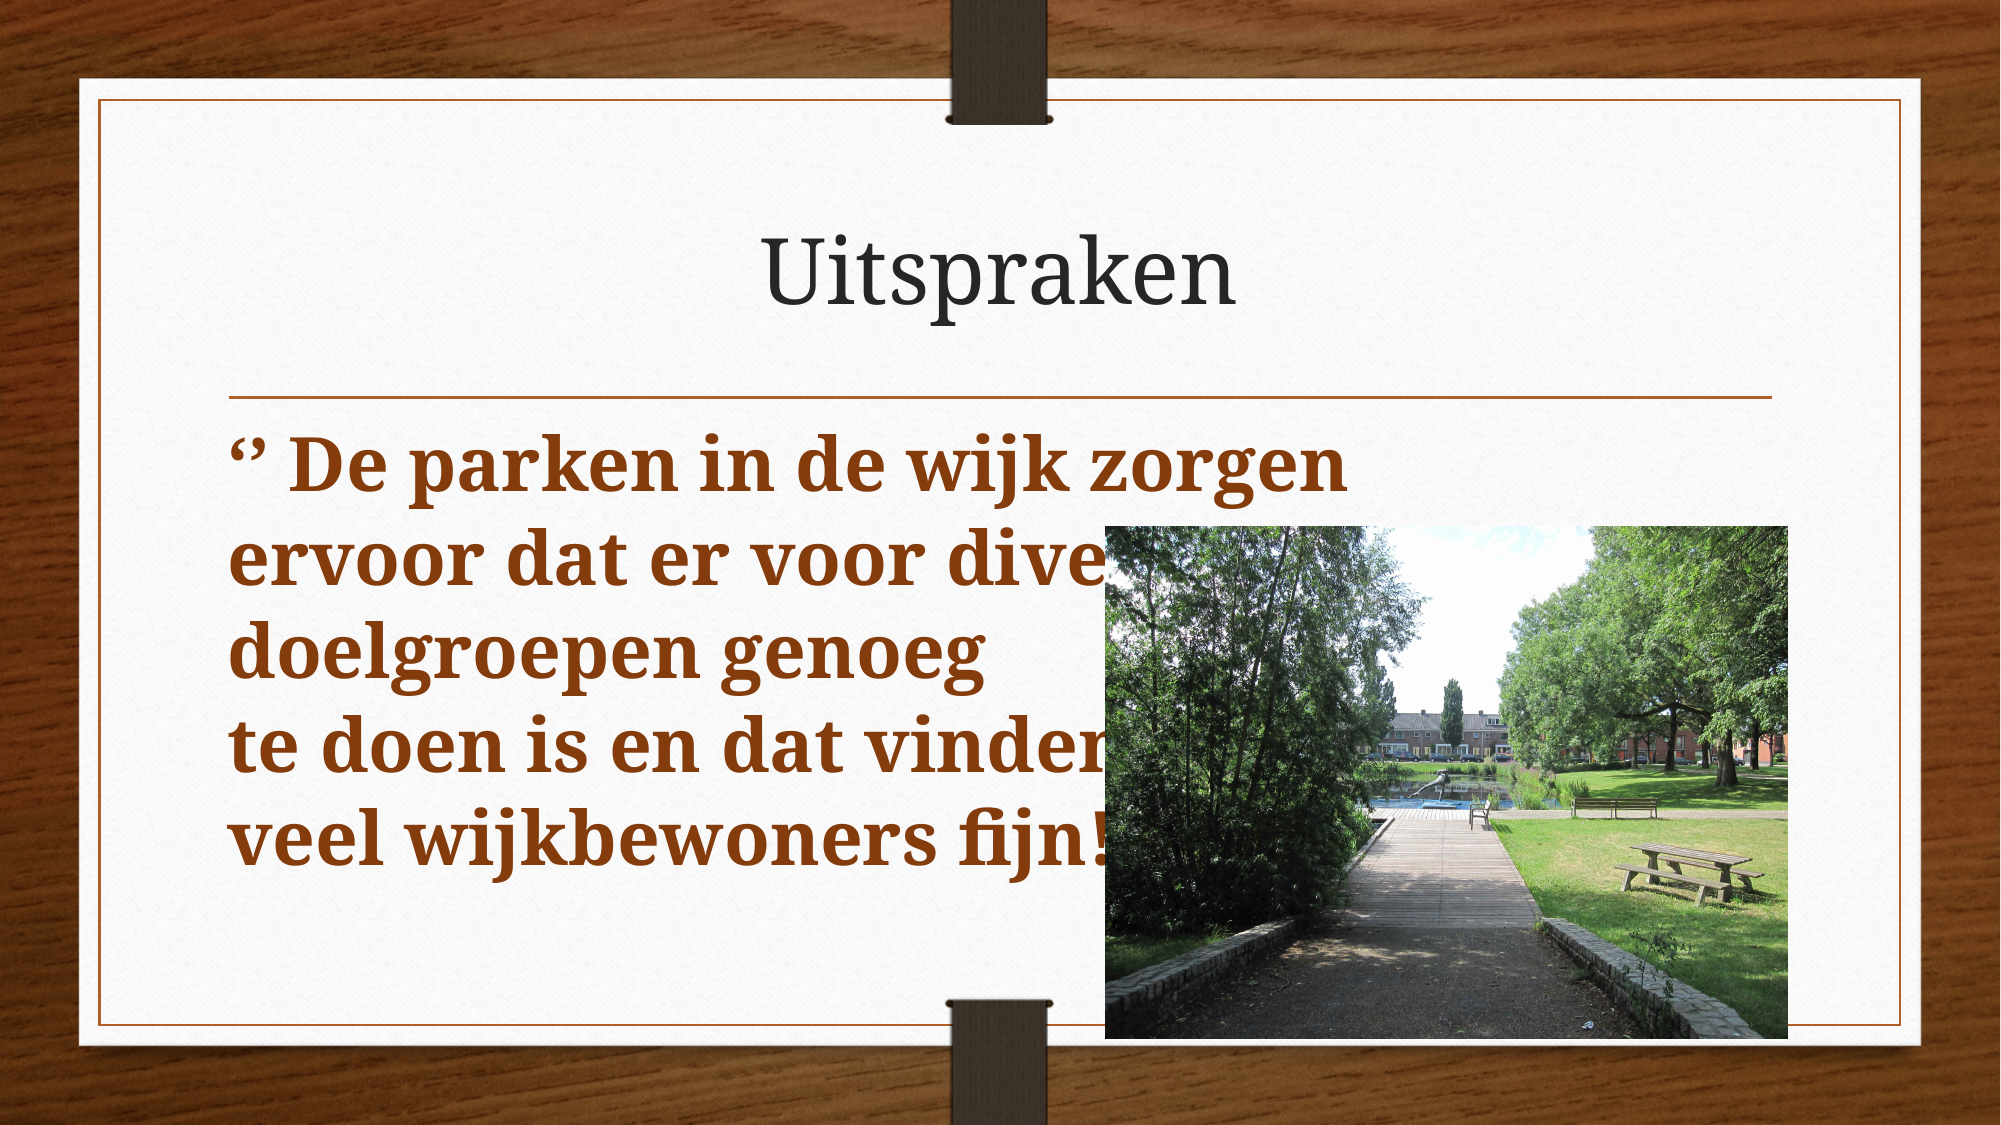

# Uitspraken
‘’ De parken in de wijk zorgen
ervoor dat er voor diverse
doelgroepen genoeg
te doen is en dat vinden
veel wijkbewoners fijn! ‘’